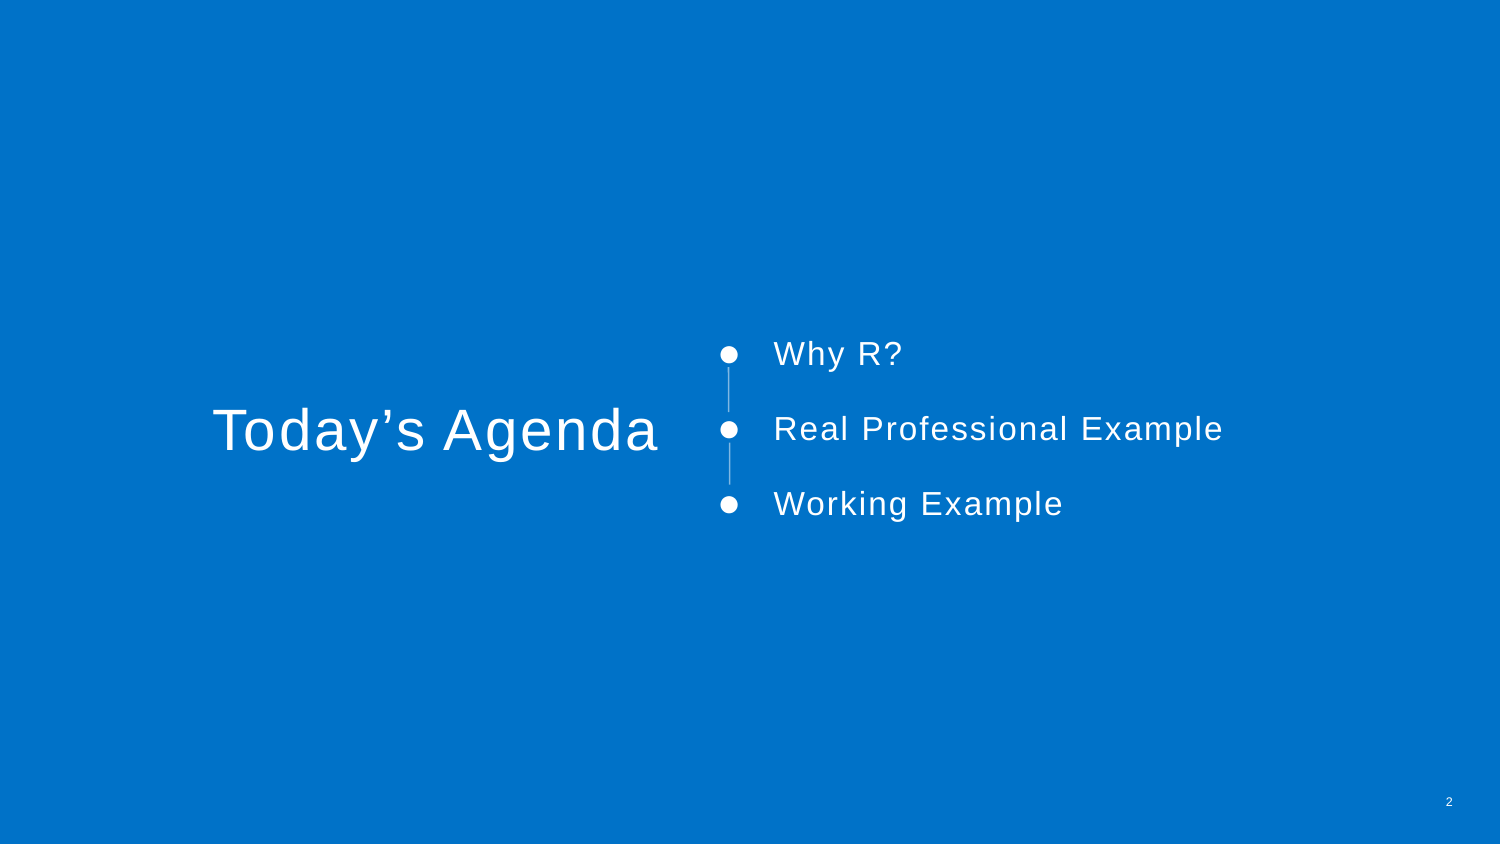

Why R?
Real Professional Example
Working Example
# Today’s Agenda